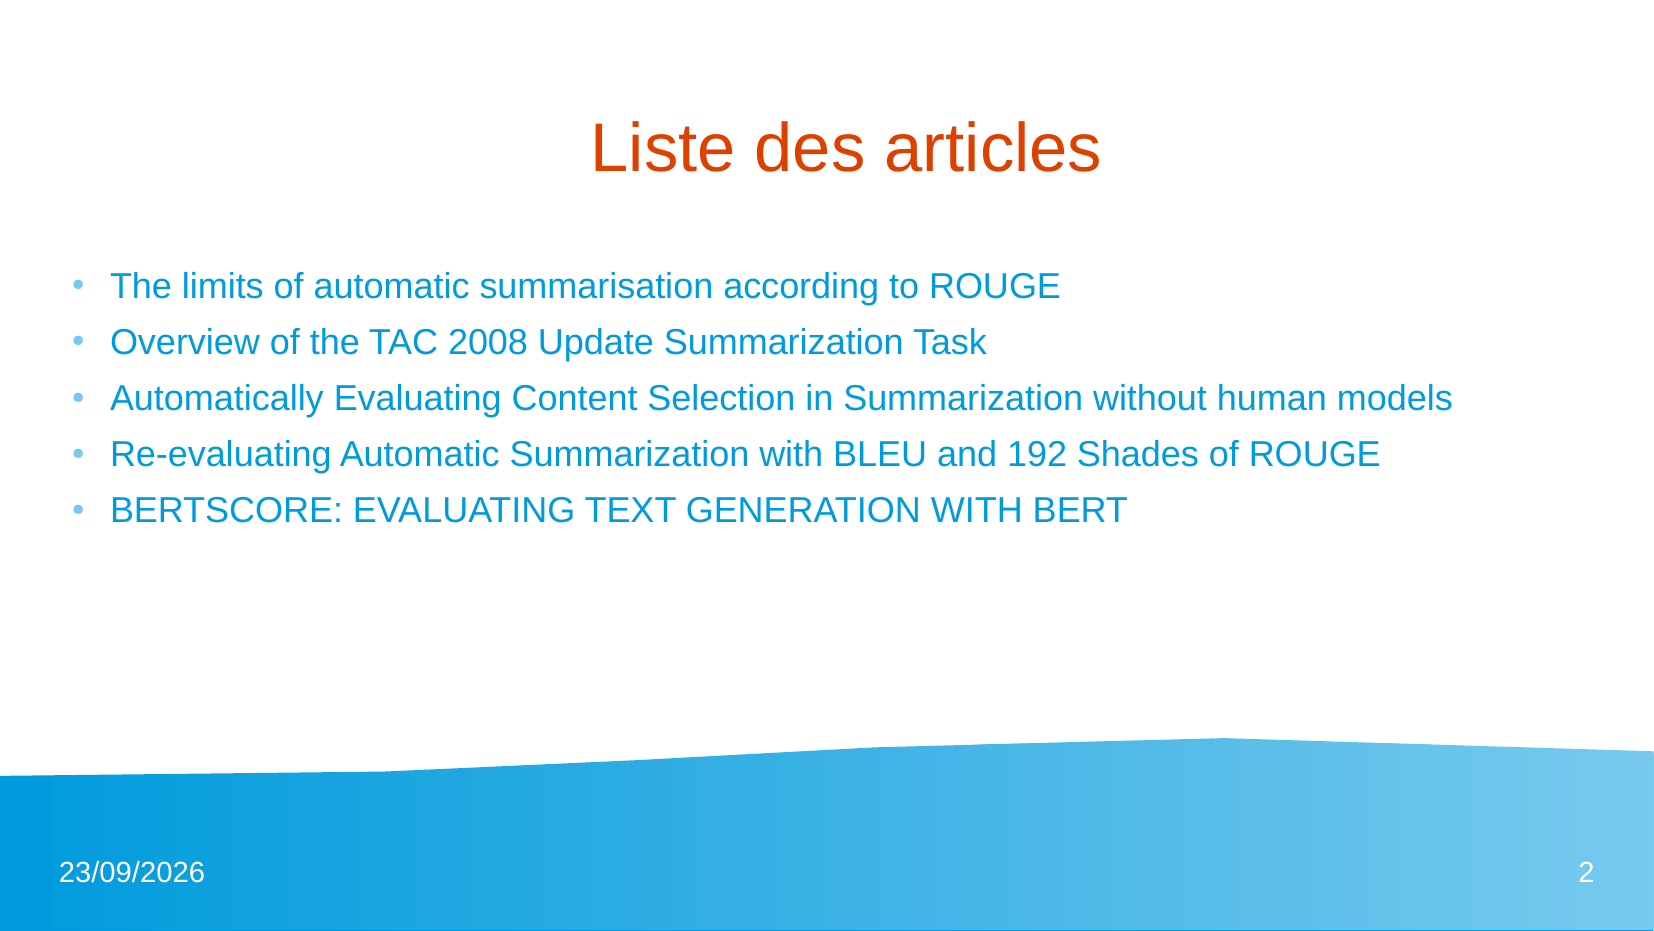

# Liste des articles
The limits of automatic summarisation according to ROUGE
Overview of the TAC 2008 Update Summarization Task
Automatically Evaluating Content Selection in Summarization without human models
Re-evaluating Automatic Summarization with BLEU and 192 Shades of ROUGE
BERTSCORE: EVALUATING TEXT GENERATION WITH BERT